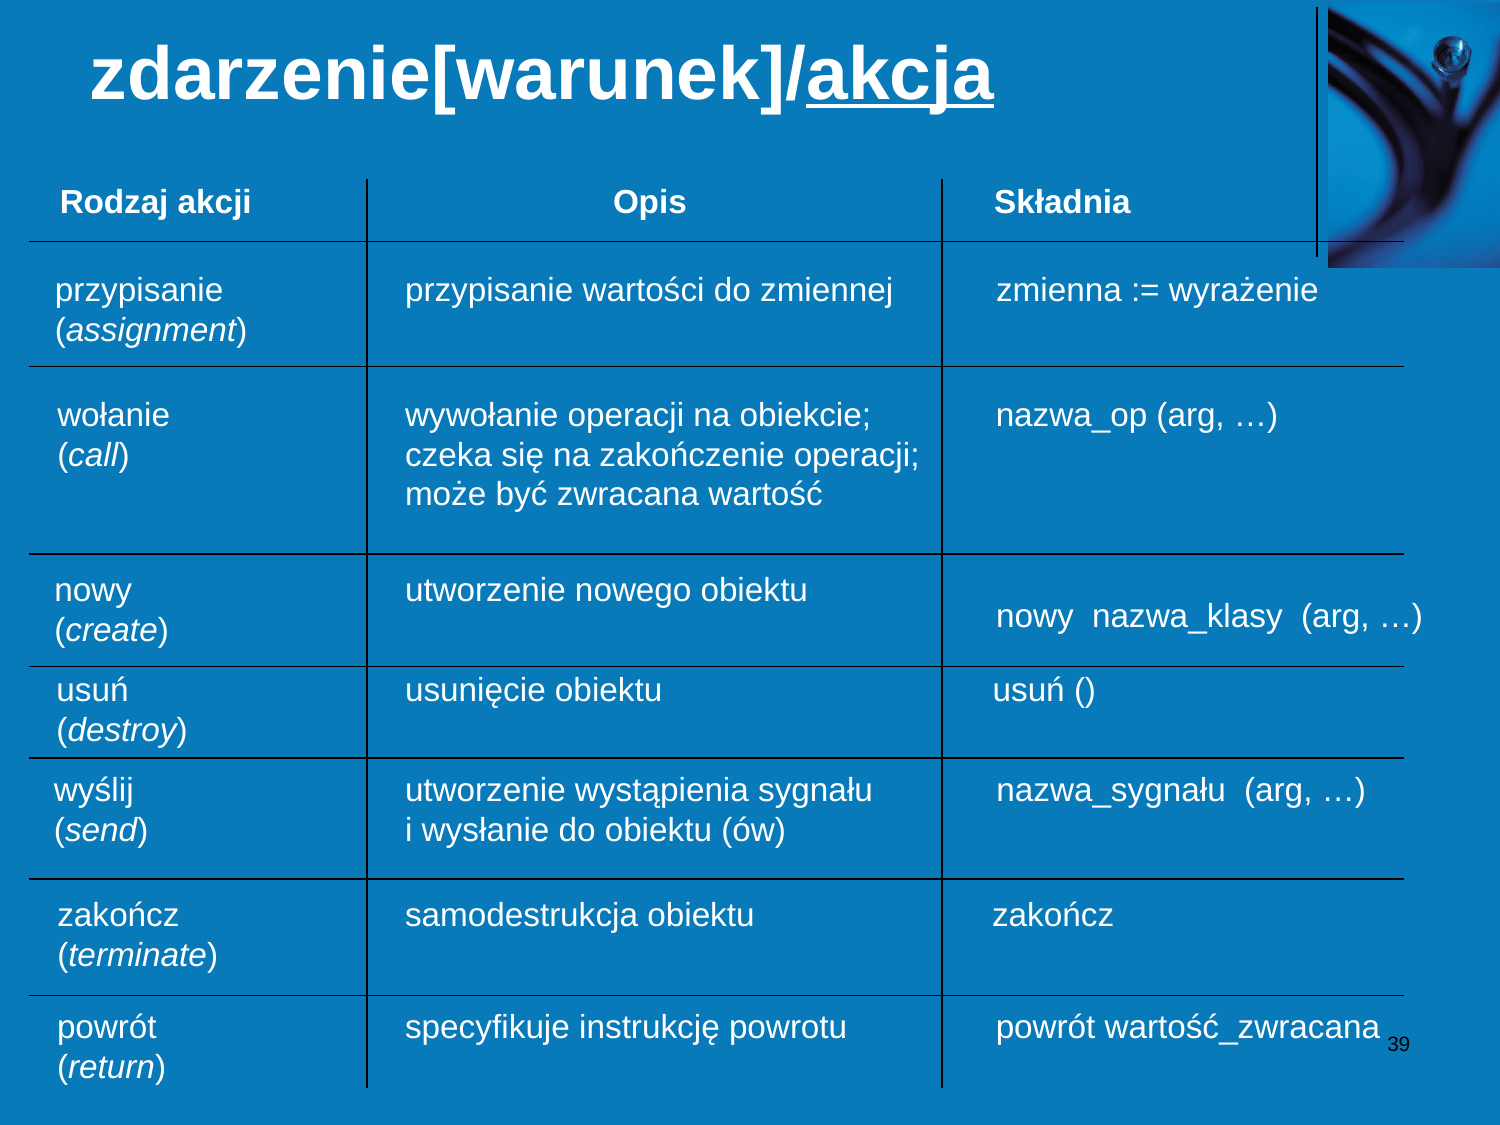

# zdarzenie[warunek]/akcja
Rodzaj akcji
Opis
Składnia
przypisanie
(assignment)
przypisanie wartości do zmiennej
zmienna := wyrażenie
wywołanie operacji na obiekcie;
czeka się na zakończenie operacji;
może być zwracana wartość
wołanie
(call)
nazwa_op (arg, …)
nowy
(create)
utworzenie nowego obiektu
nowy nazwa_klasy (arg, …)
usunięcie obiektu
usuń
(destroy)
usuń ()
utworzenie wystąpienia sygnału
i wysłanie do obiektu (ów)
wyślij
(send)
nazwa_sygnału (arg, …)
samodestrukcja obiektu
zakończ
(terminate)
zakończ
specyfikuje instrukcję powrotu
powrót
(return)
powrót wartość_zwracana
39